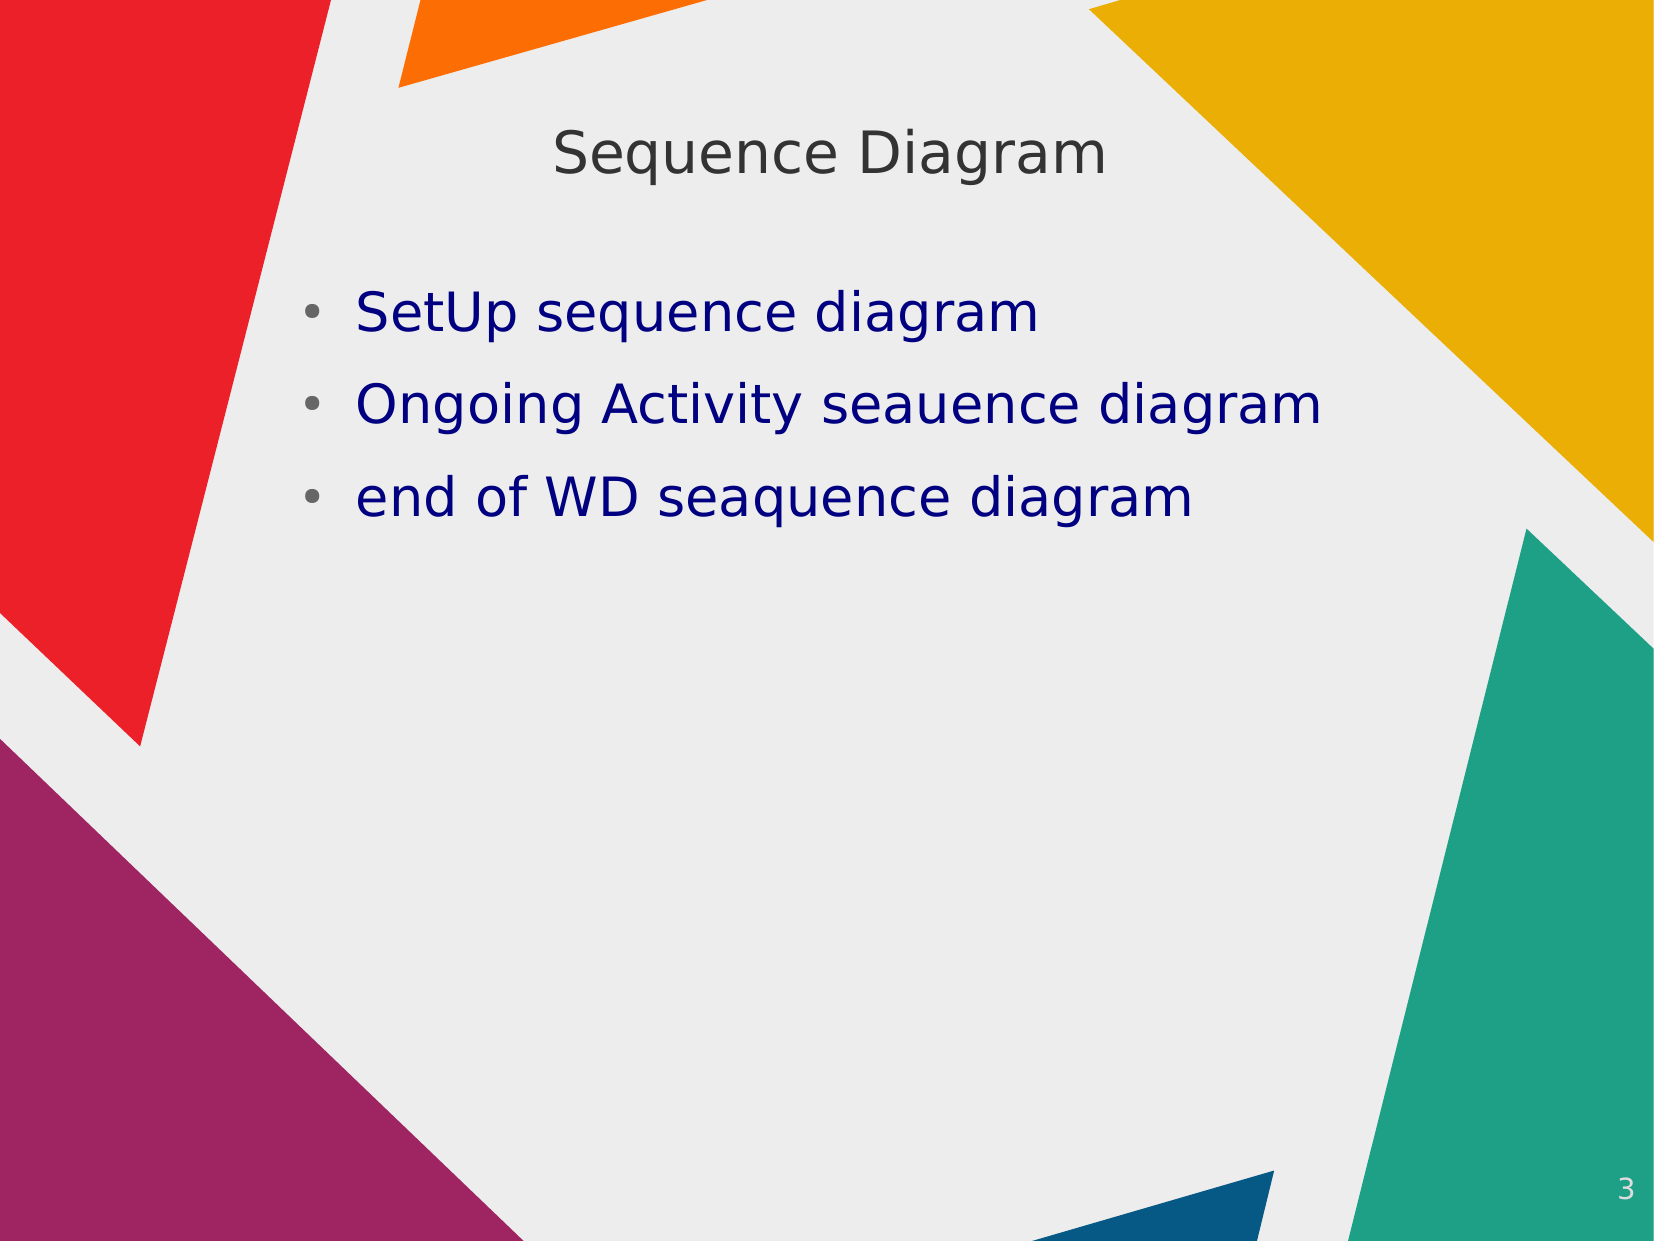

# Sequence Diagram
SetUp sequence diagram
Ongoing Activity seauence diagram
end of WD seaquence diagram
3